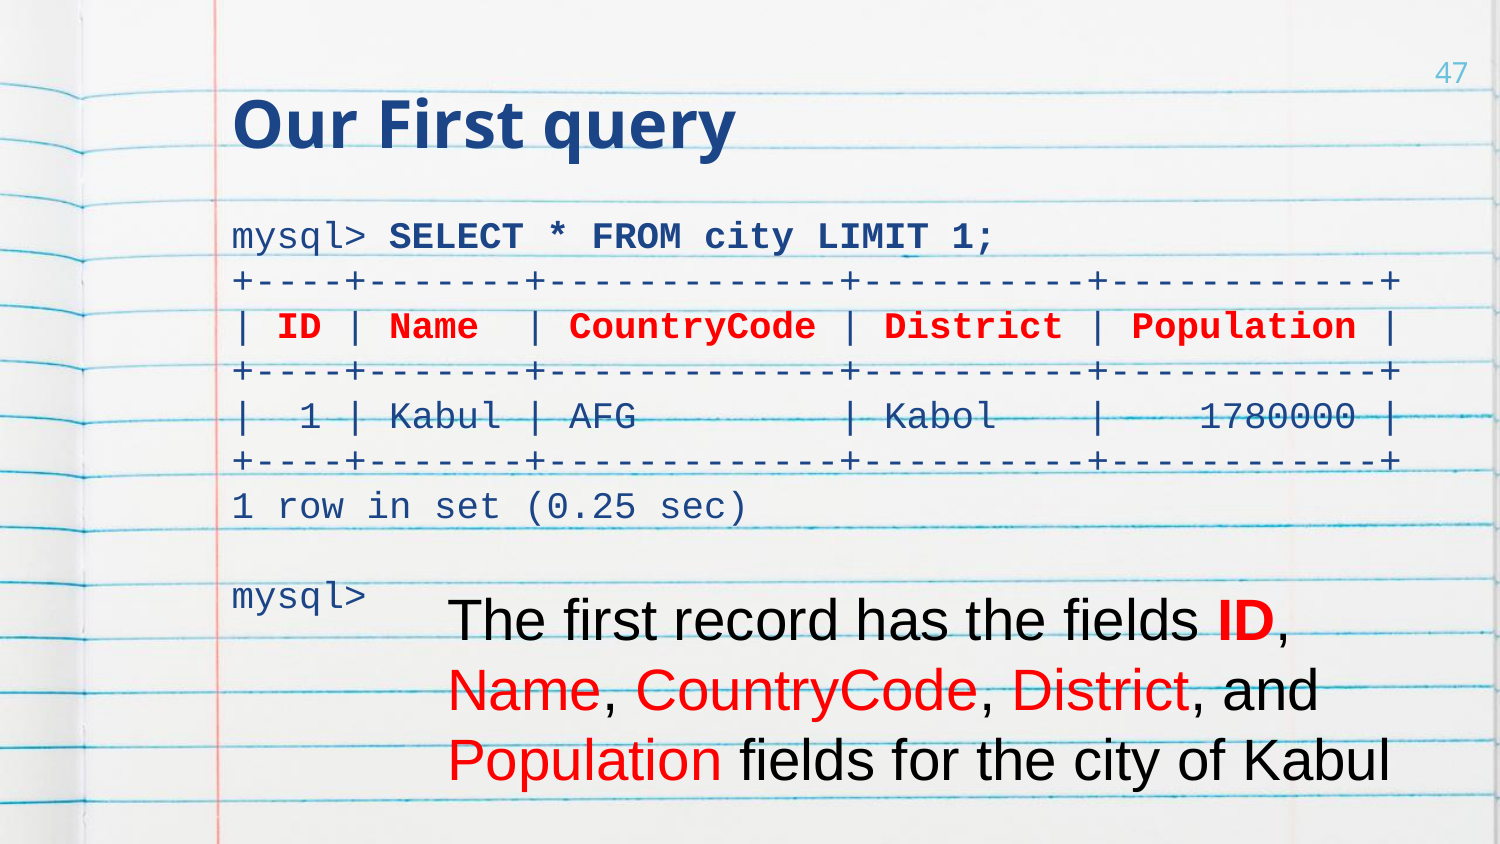

# Our First query
mysql> SELECT * FROM city LIMIT 1;
+----+-------+-------------+----------+------------+
| ID | Name | CountryCode | District | Population |
+----+-------+-------------+----------+------------+
| 1 | Kabul | AFG | Kabol | 1780000 |
+----+-------+-------------+----------+------------+
1 row in set (0.25 sec)
mysql>
The first record has the fields ID, Name, CountryCode, District, and Population fields for the city of Kabul